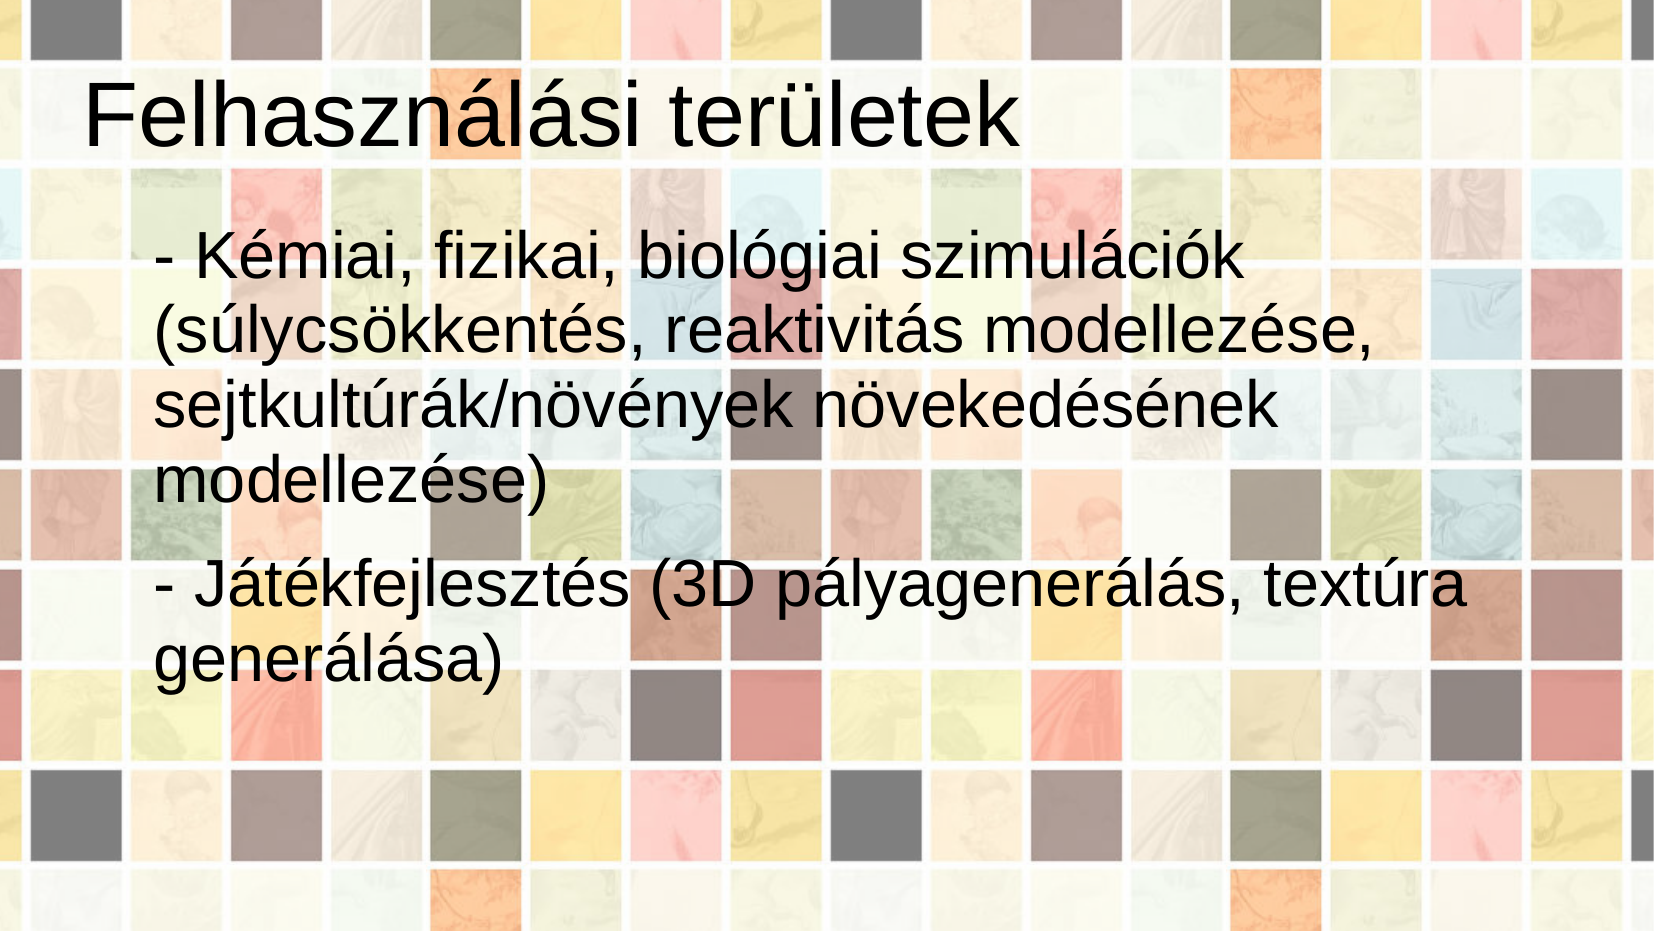

# Felhasználási területek
- Kémiai, fizikai, biológiai szimulációk (súlycsökkentés, reaktivitás modellezése, sejtkultúrák/növények növekedésének modellezése)
- Játékfejlesztés (3D pályagenerálás, textúra generálása)